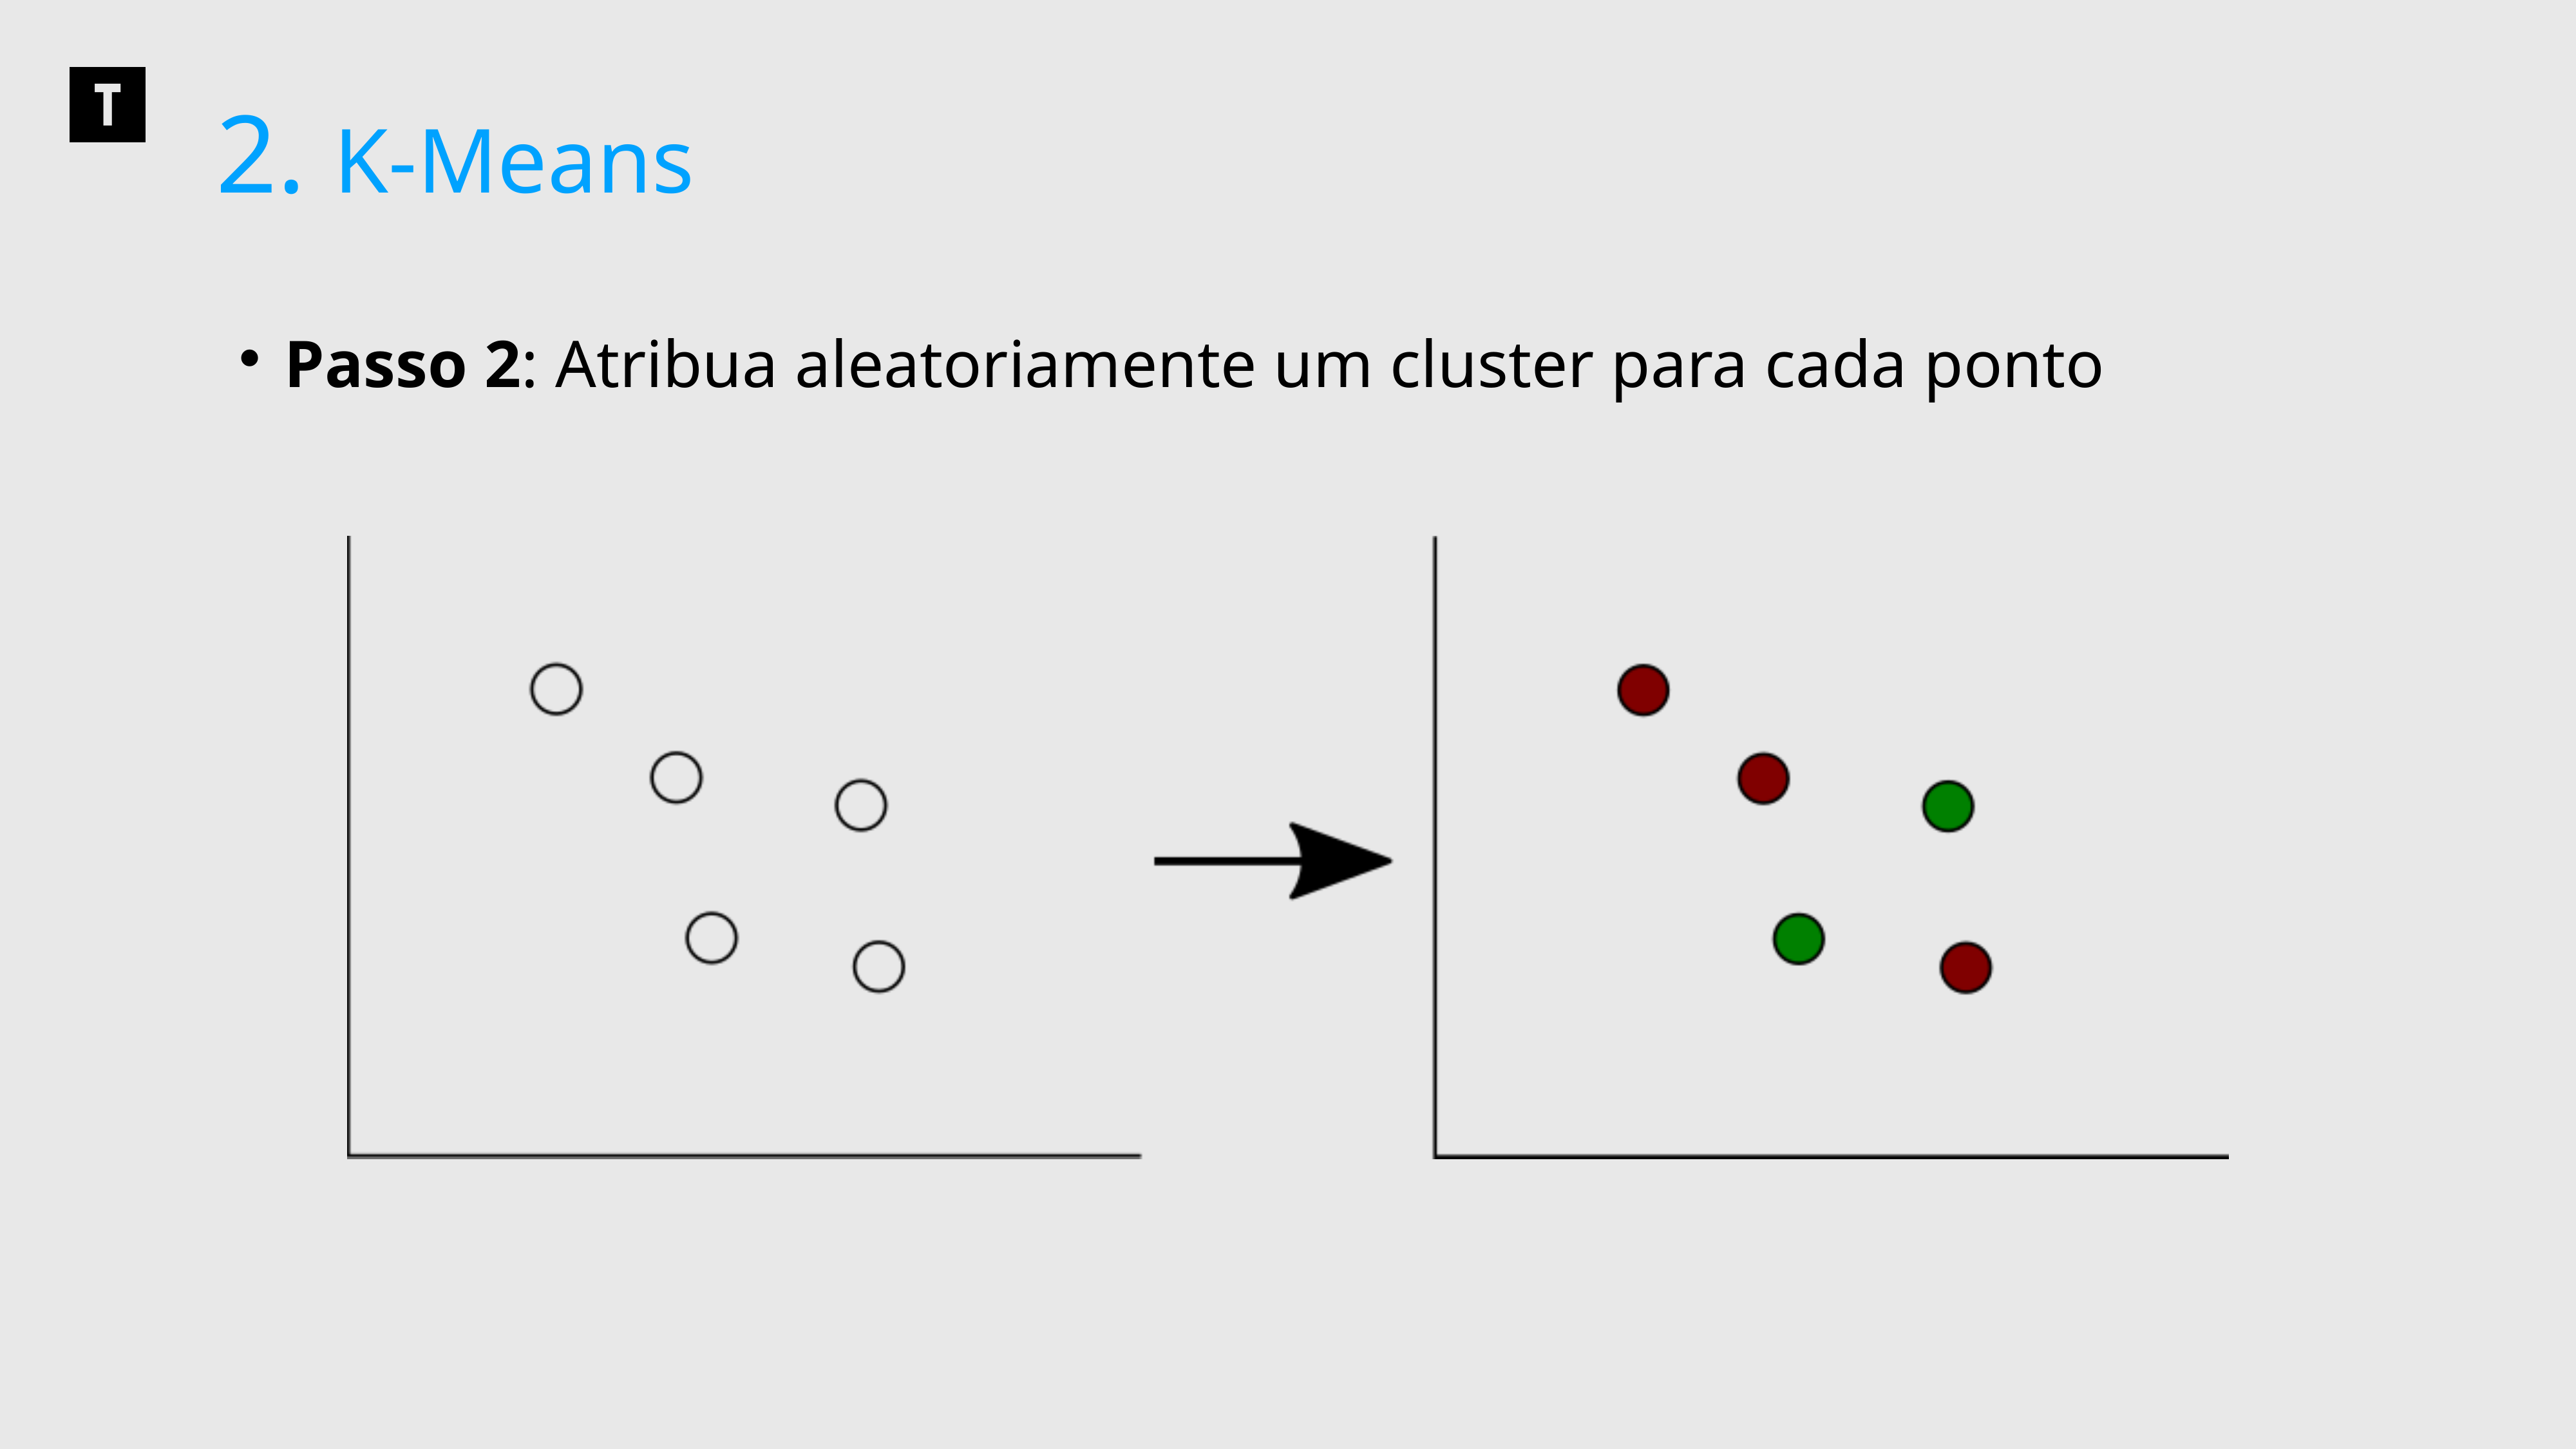

2. K-Means
 Passo 2: Atribua aleatoriamente um cluster para cada ponto